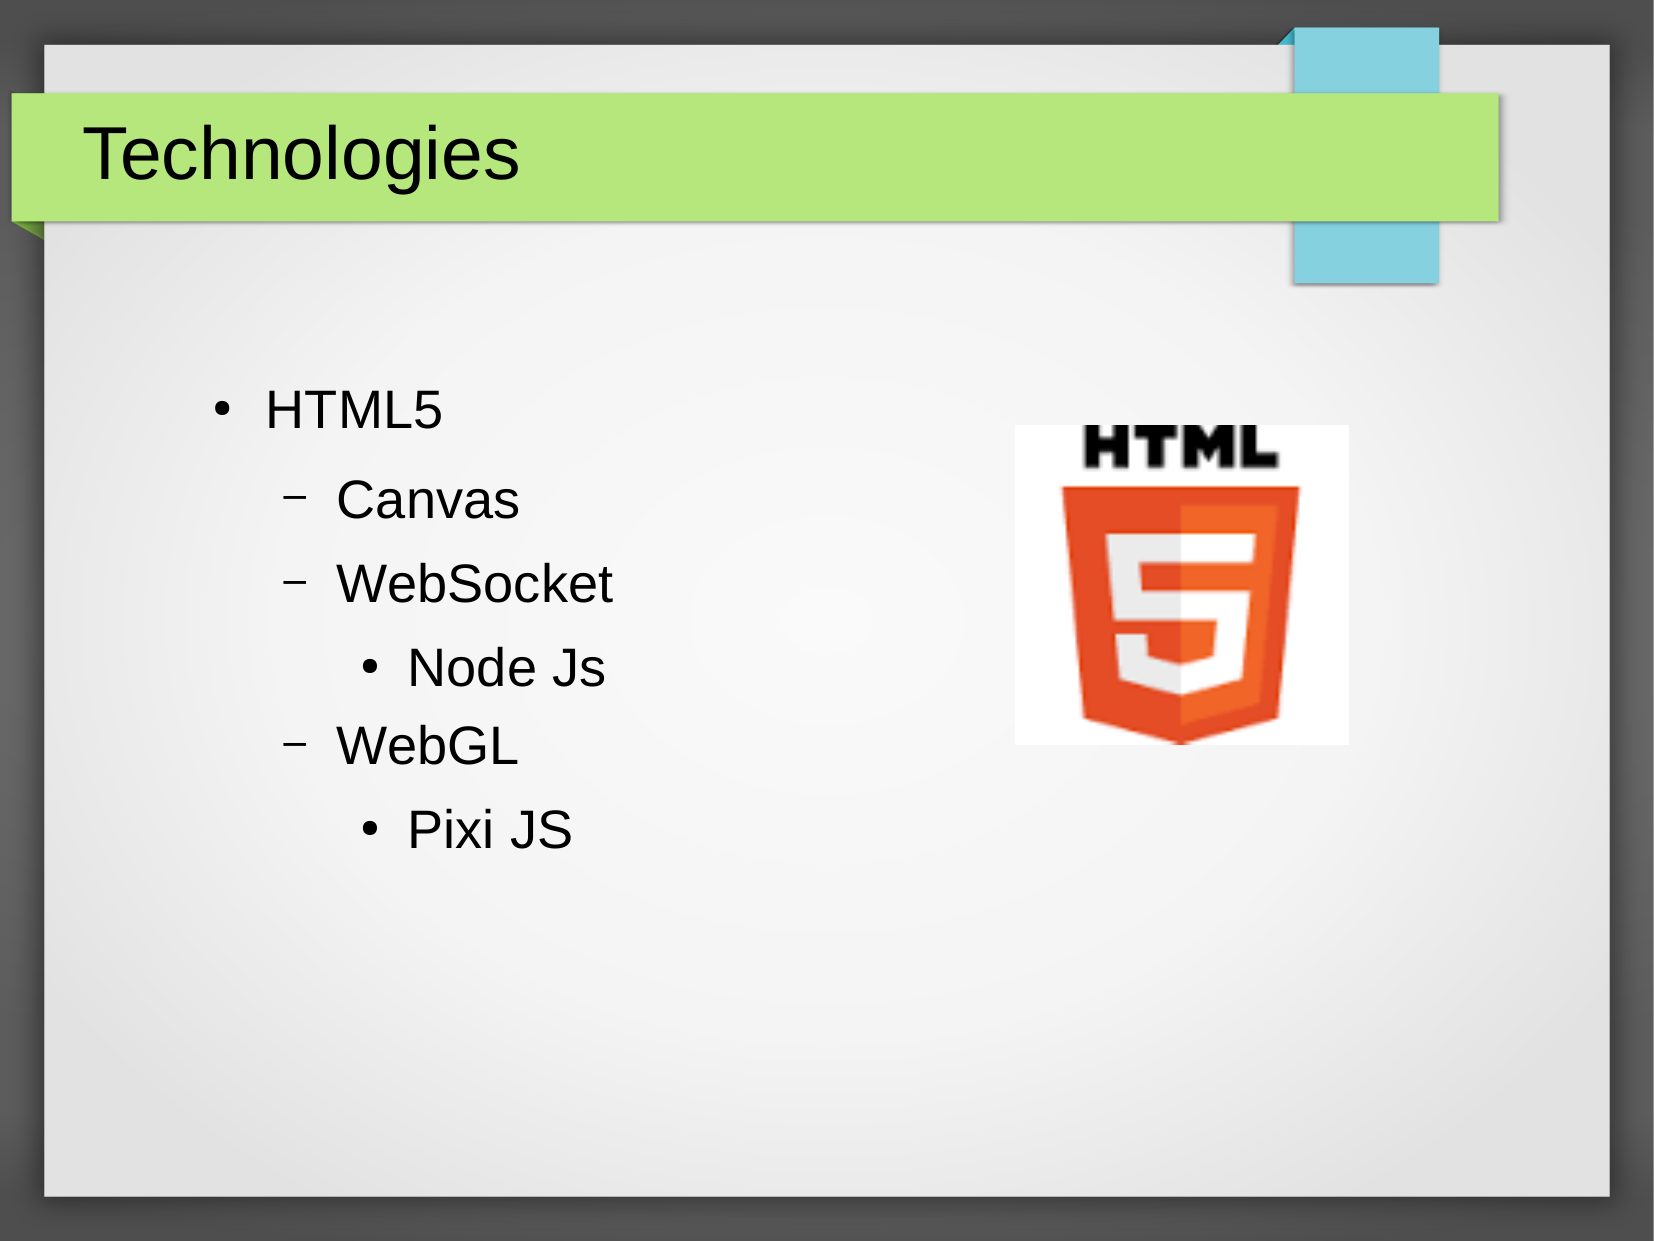

# Technologies
HTML5
Canvas
WebSocket
Node Js
WebGL
Pixi JS